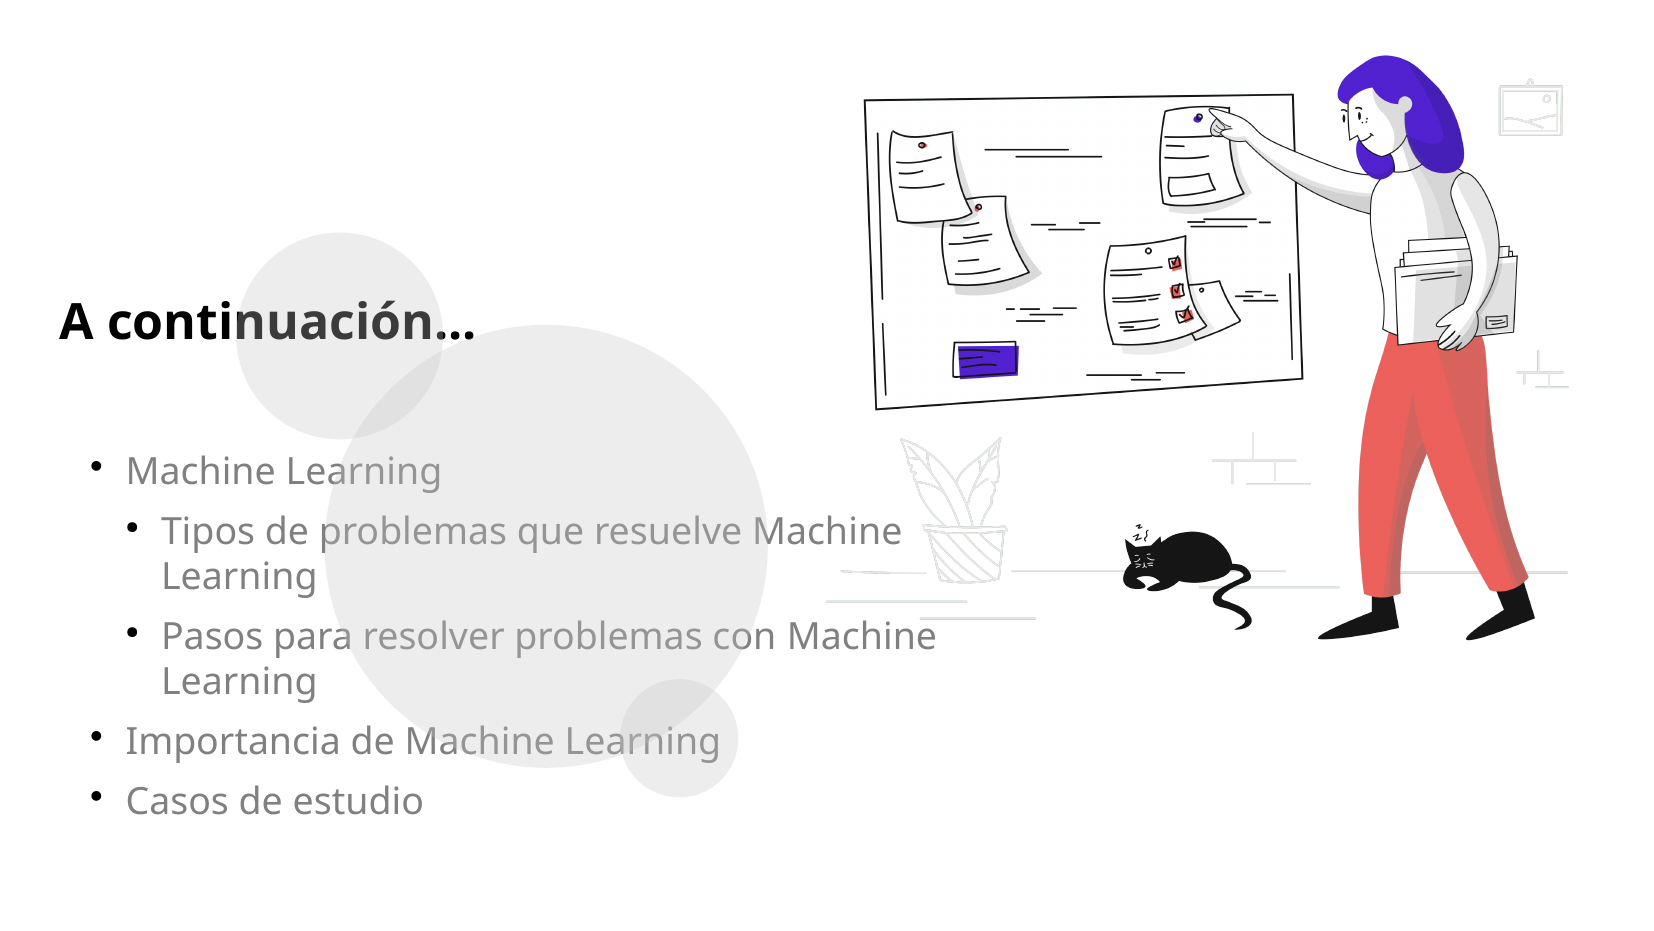

A continuación...
Machine Learning
Tipos de problemas que resuelve Machine Learning
Pasos para resolver problemas con Machine Learning
Importancia de Machine Learning
Casos de estudio